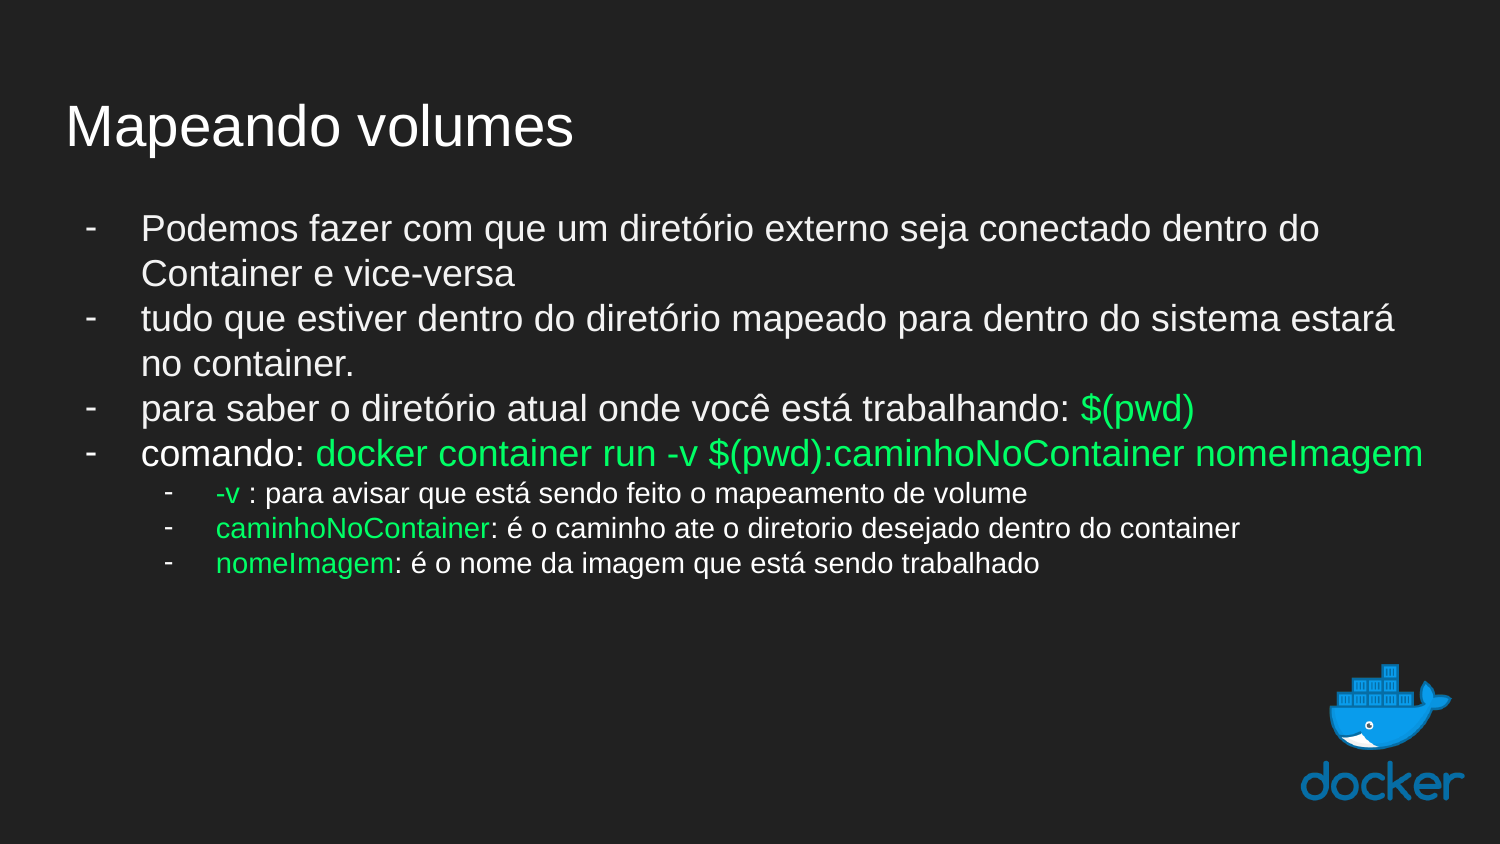

Mapeando volumes
Podemos fazer com que um diretório externo seja conectado dentro do Container e vice-versa
tudo que estiver dentro do diretório mapeado para dentro do sistema estará no container.
para saber o diretório atual onde você está trabalhando: $(pwd)
comando: docker container run -v $(pwd):caminhoNoContainer nomeImagem
-v : para avisar que está sendo feito o mapeamento de volume
caminhoNoContainer: é o caminho ate o diretorio desejado dentro do container
nomeImagem: é o nome da imagem que está sendo trabalhado